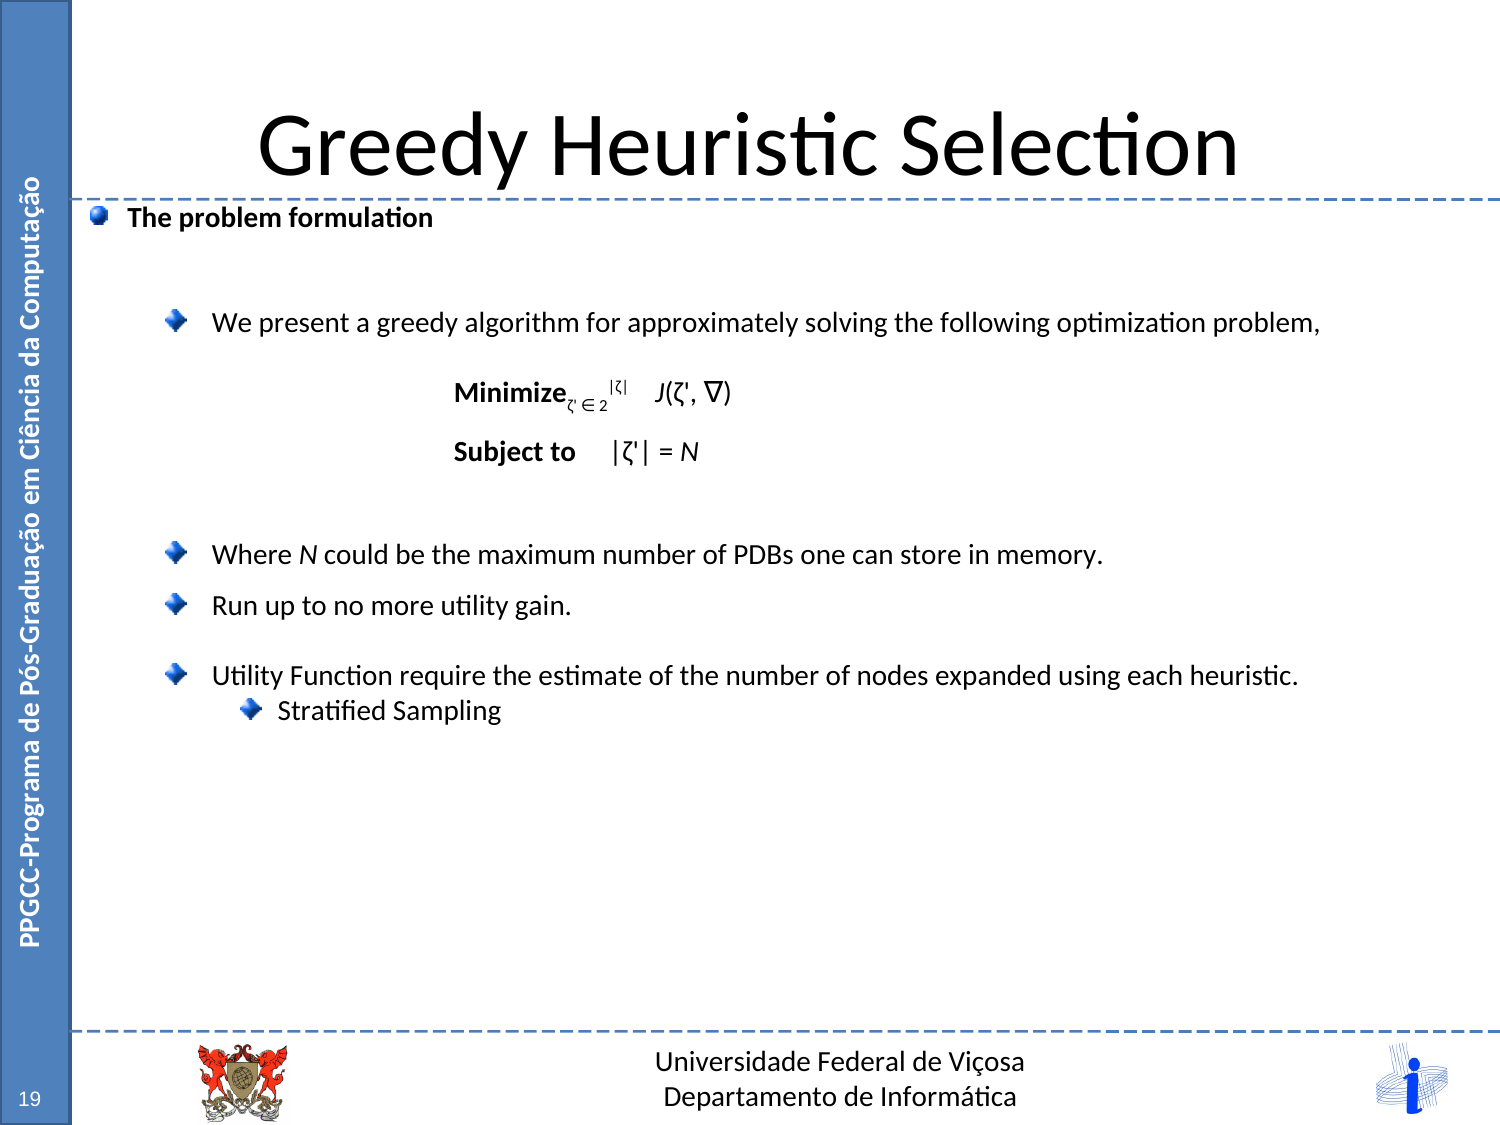

Greedy Heuristic Selection
 The problem formulation
We present a greedy algorithm for approximately solving the following optimization problem,
 Minimizeζ' ∈ 2|ζ| J(ζ', ∇)
 Subject to |ζ'| = N
Where N could be the maximum number of PDBs one can store in memory.
Run up to no more utility gain.
Utility Function require the estimate of the number of nodes expanded using each heuristic.
Stratified Sampling
PPGCC-Programa de Pós-Graduação em Ciência da Computação
Universidade Federal de Viçosa
Departamento de Informática
19